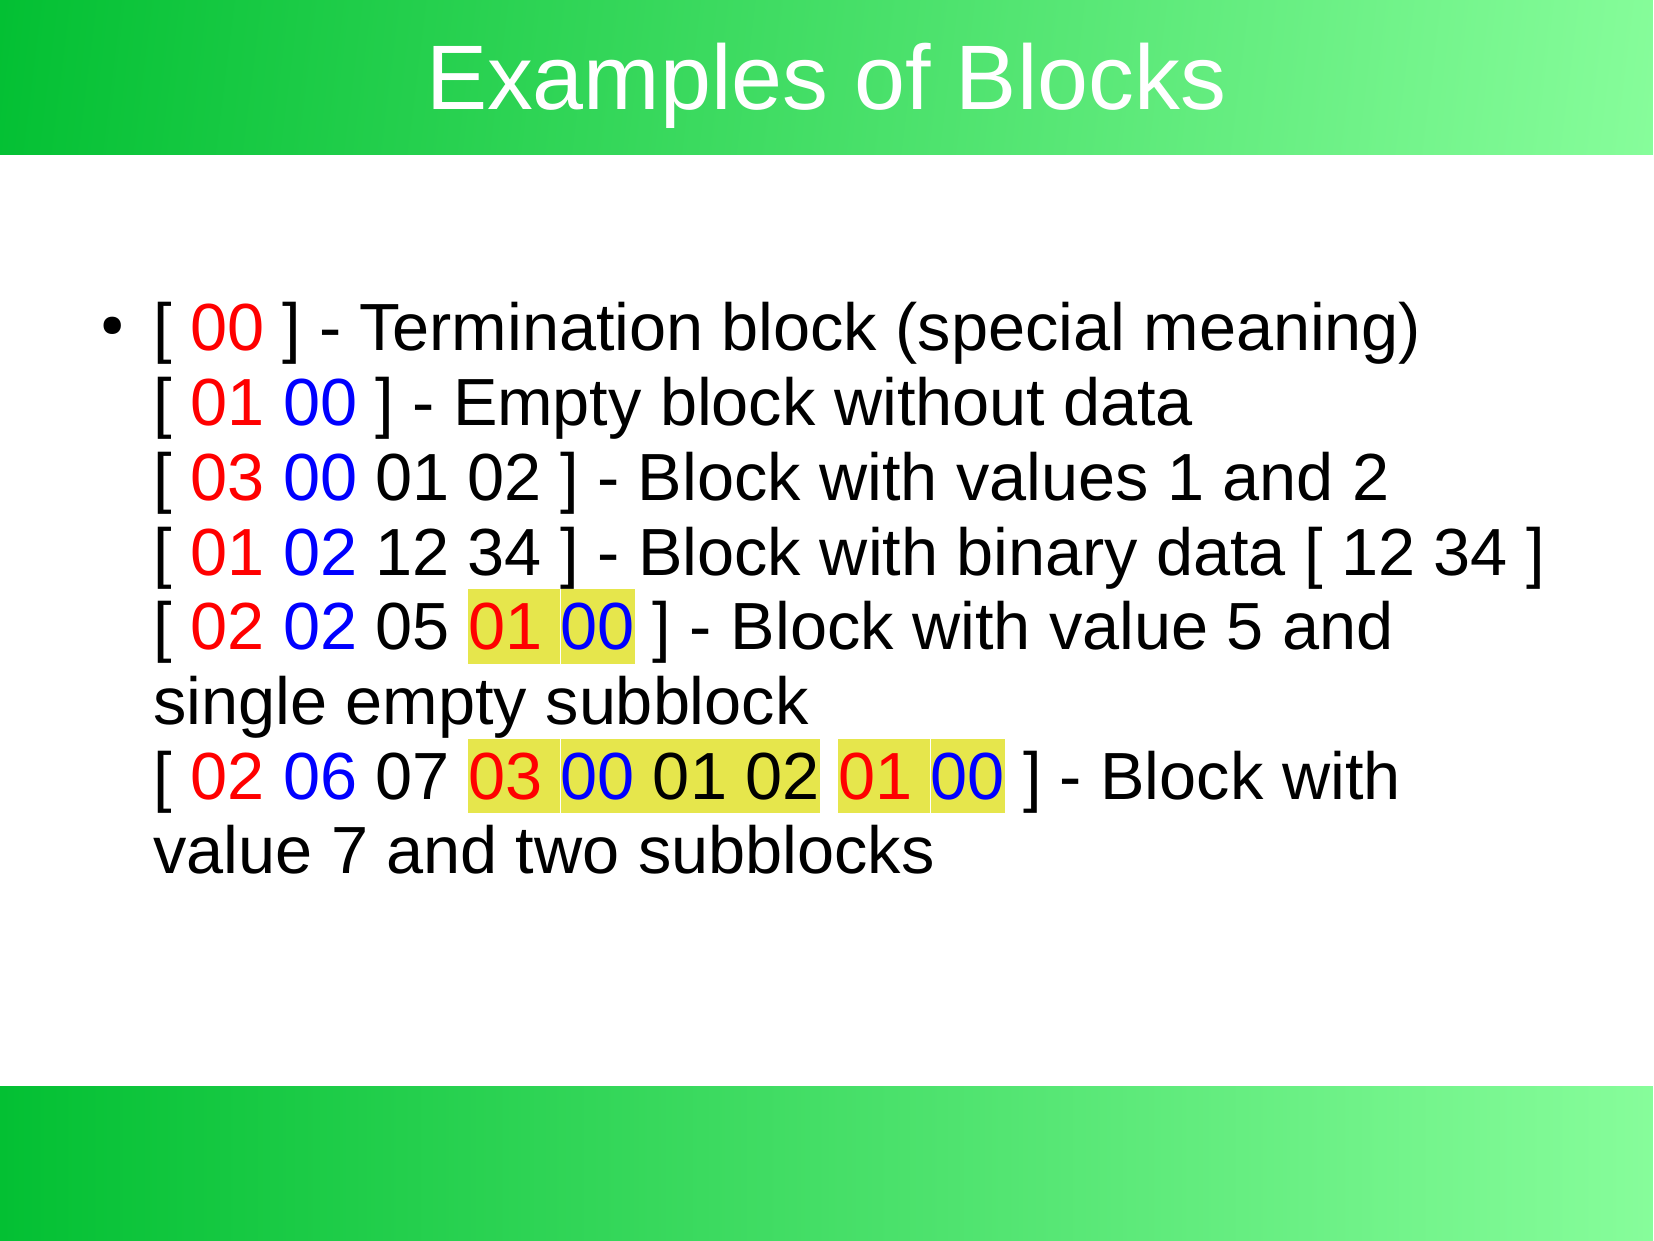

# Examples of Blocks
[ 00 ] - Termination block (special meaning)
[ 01 00 ] - Empty block without data
[ 03 00 01 02 ] - Block with values 1 and 2
[ 01 02 12 34 ] - Block with binary data [ 12 34 ]
[ 02 02 05 01 00 ] - Block with value 5 and single empty subblock
[ 02 06 07 03 00 01 02 01 00 ] - Block with value 7 and two subblocks